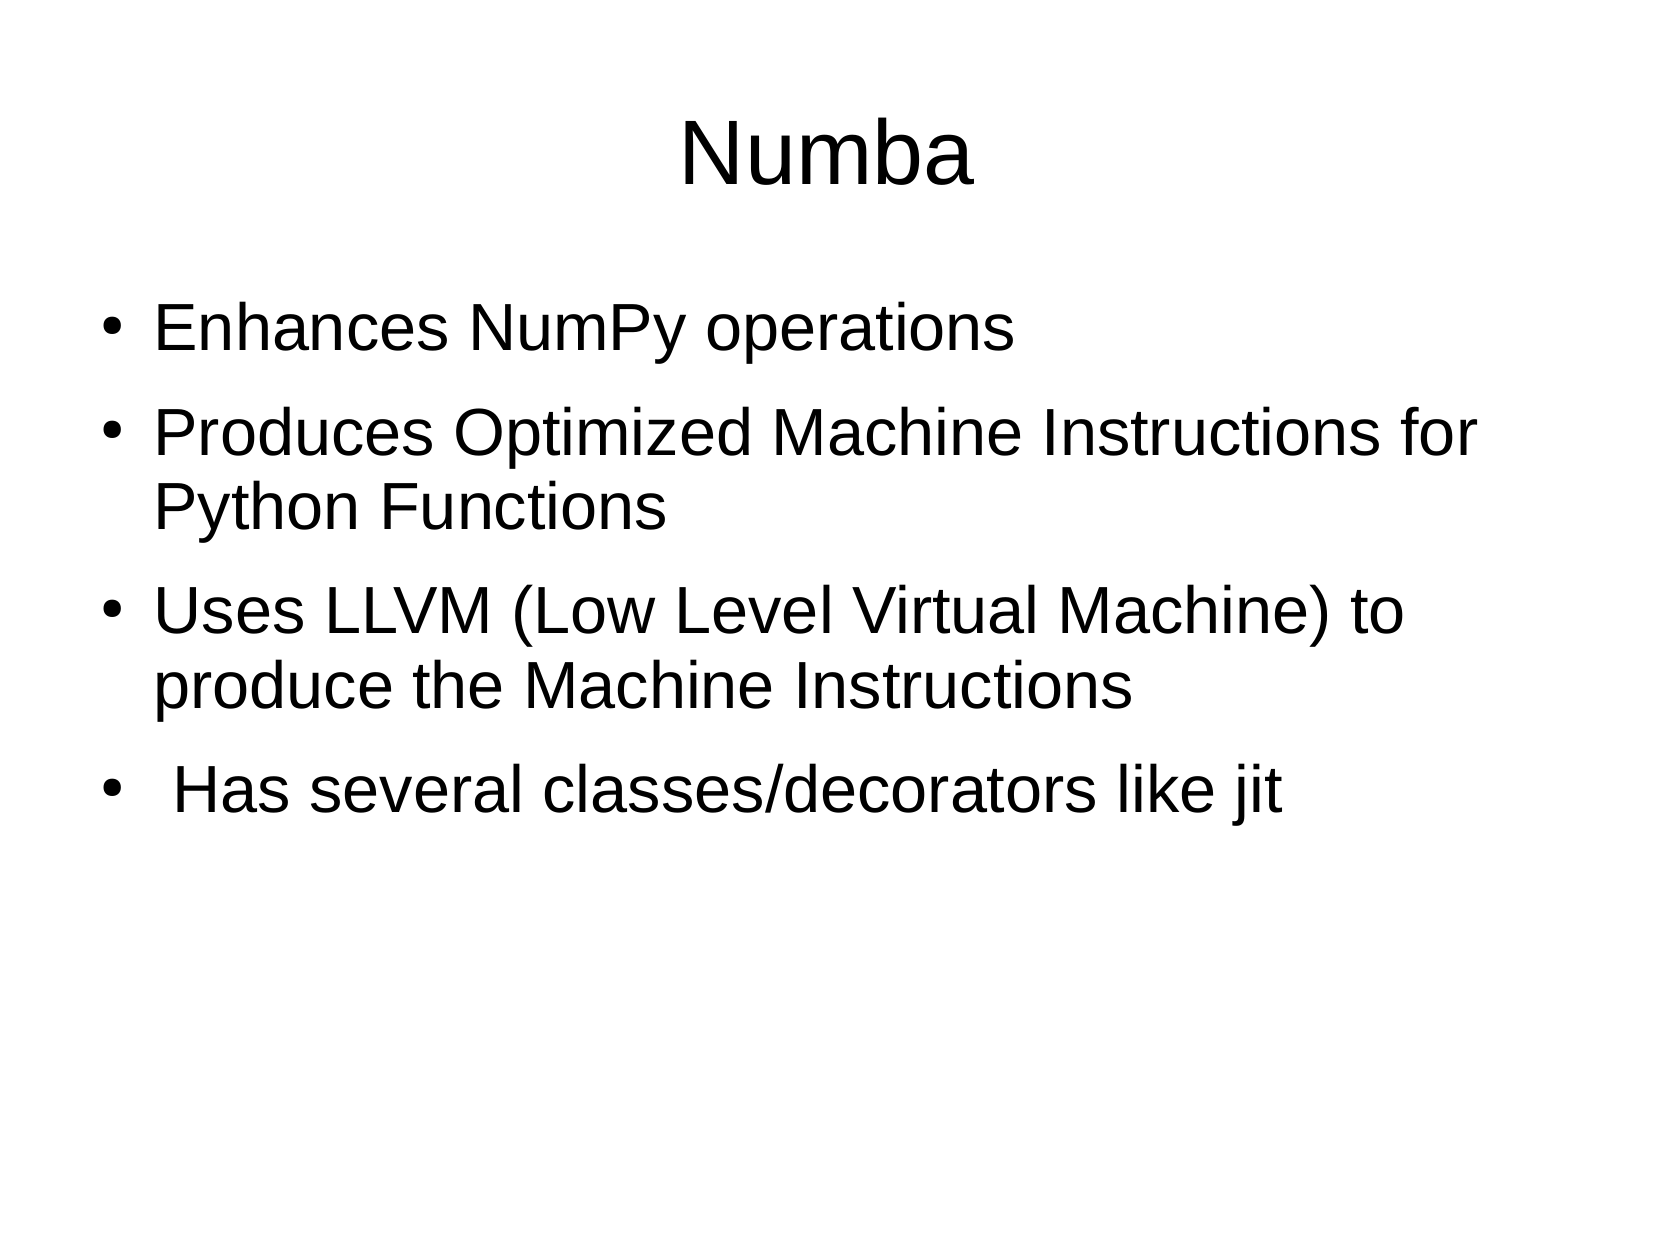

# Numba
Enhances NumPy operations
Produces Optimized Machine Instructions for Python Functions
Uses LLVM (Low Level Virtual Machine) to produce the Machine Instructions
 Has several classes/decorators like jit